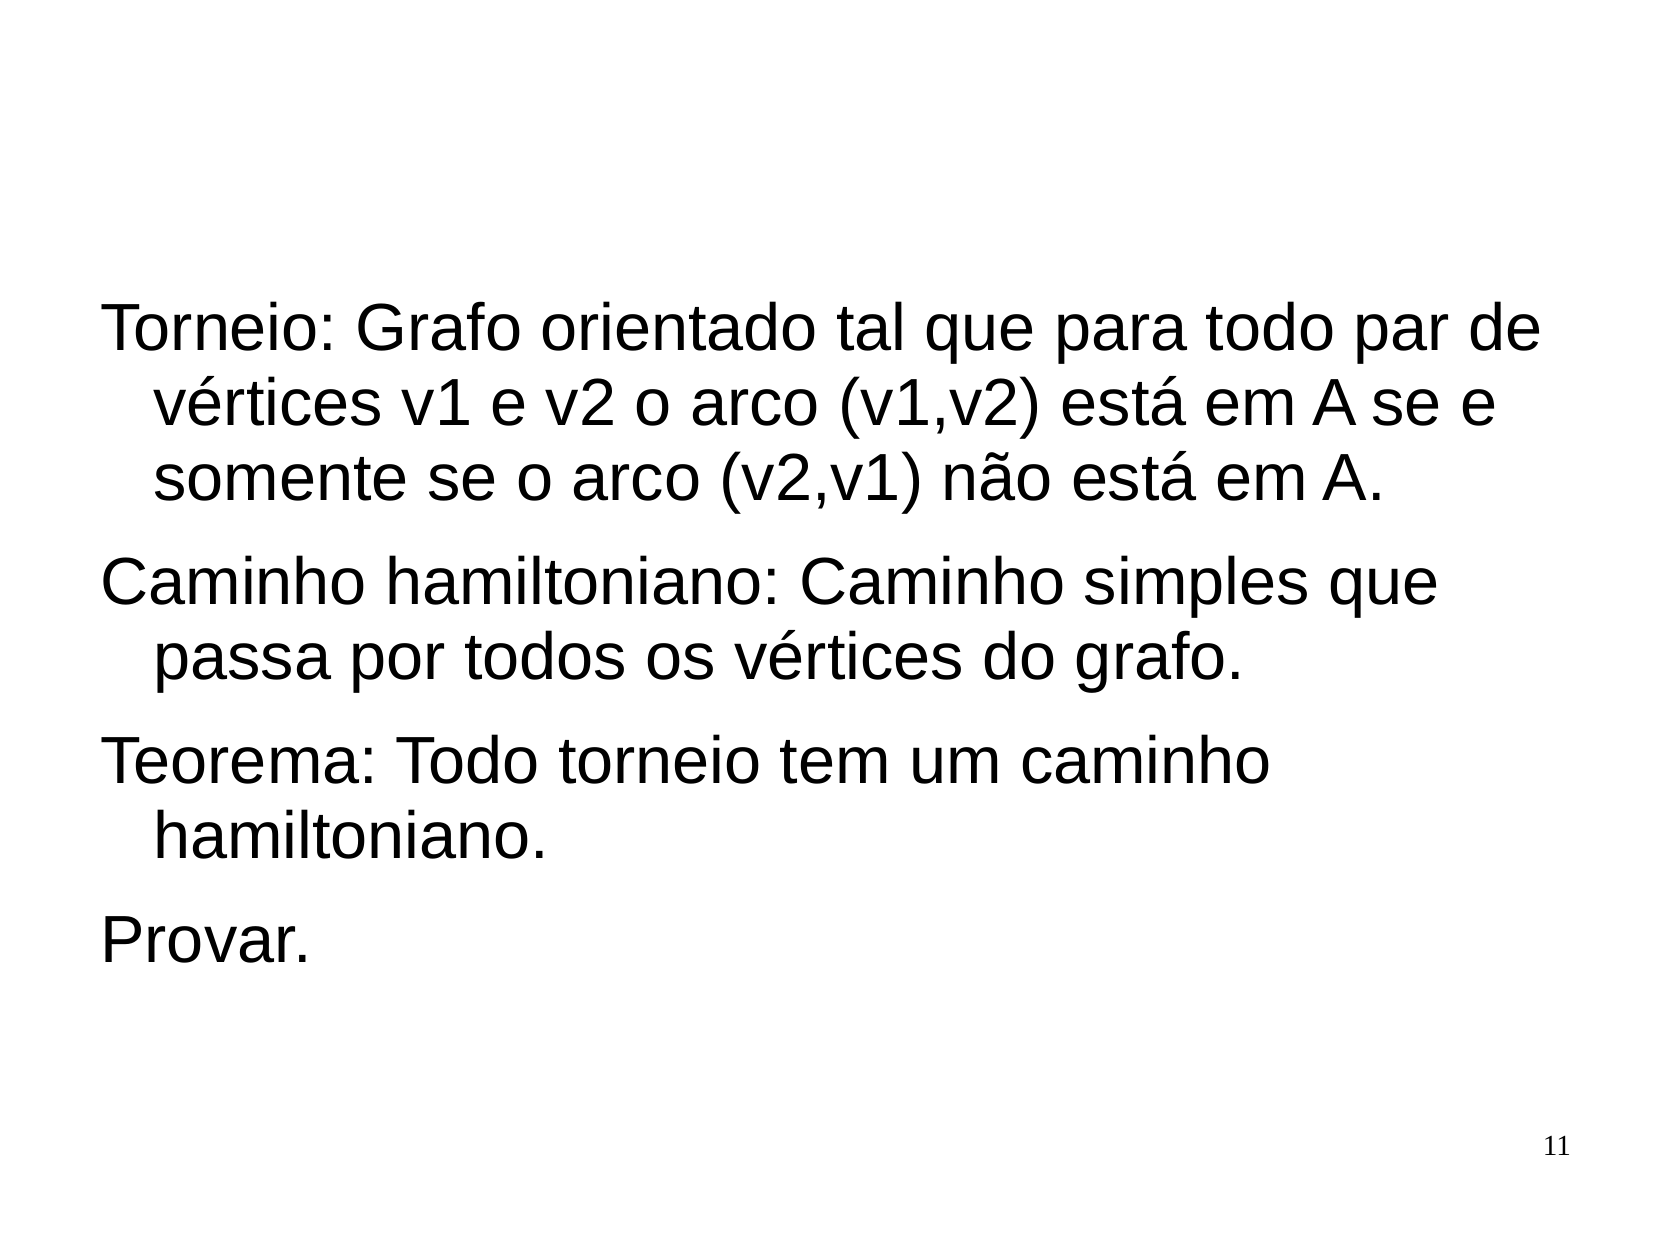

#
Torneio: Grafo orientado tal que para todo par de vértices v1 e v2 o arco (v1,v2) está em A se e somente se o arco (v2,v1) não está em A.
Caminho hamiltoniano: Caminho simples que passa por todos os vértices do grafo.
Teorema: Todo torneio tem um caminho hamiltoniano.
Provar.
11